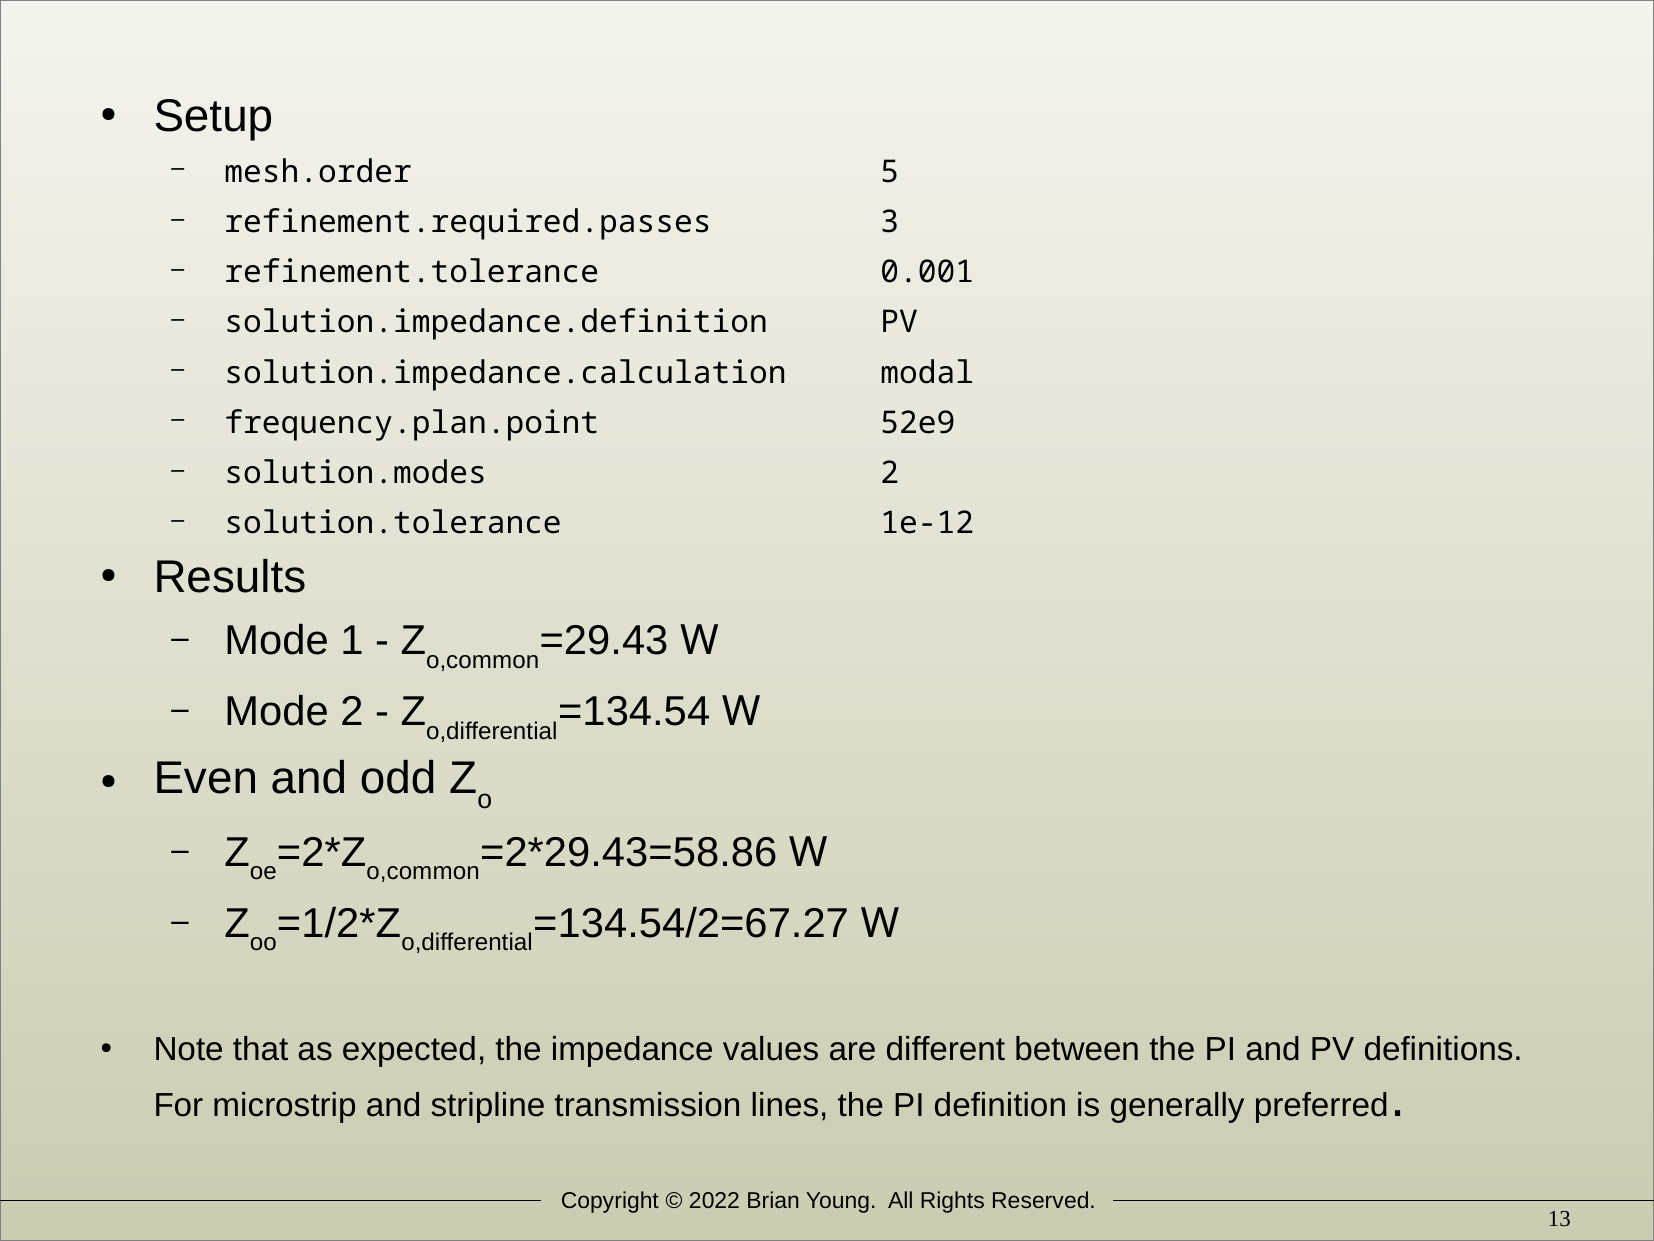

# Setup
mesh.order 5
refinement.required.passes 3
refinement.tolerance 0.001
solution.impedance.definition PV
solution.impedance.calculation modal
frequency.plan.point 52e9
solution.modes 2
solution.tolerance 1e-12
Results
Mode 1 - Zo,common=29.43 W
Mode 2 - Zo,differential=134.54 W
Even and odd Zo
Zoe=2*Zo,common=2*29.43=58.86 W
Zoo=1/2*Zo,differential=134.54/2=67.27 W
Note that as expected, the impedance values are different between the PI and PV definitions. For microstrip and stripline transmission lines, the PI definition is generally preferred.
13